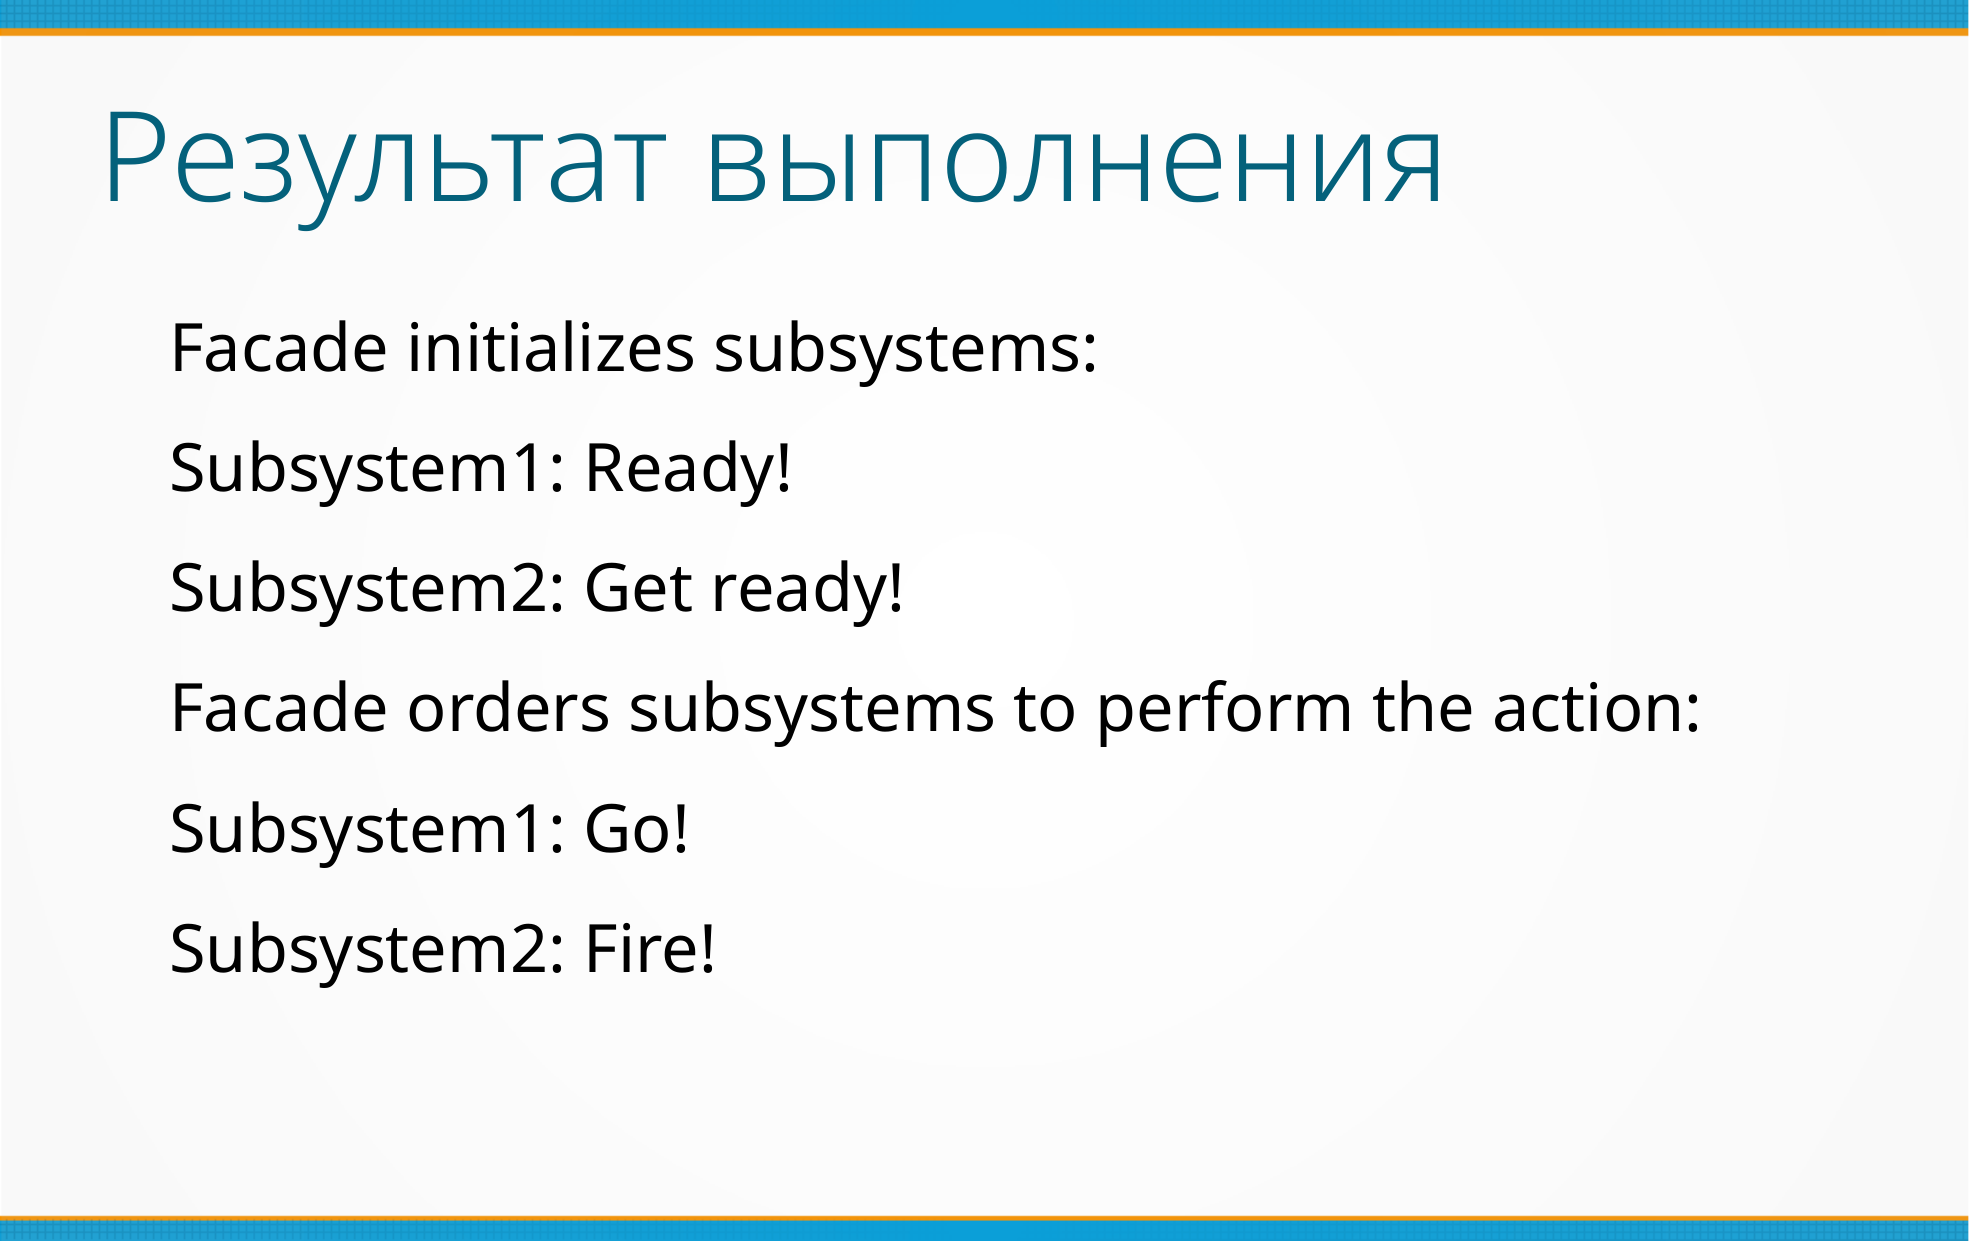

# Результат выполнения
Facade initializes subsystems:
Subsystem1: Ready!
Subsystem2: Get ready!
Facade orders subsystems to perform the action:
Subsystem1: Go!
Subsystem2: Fire!